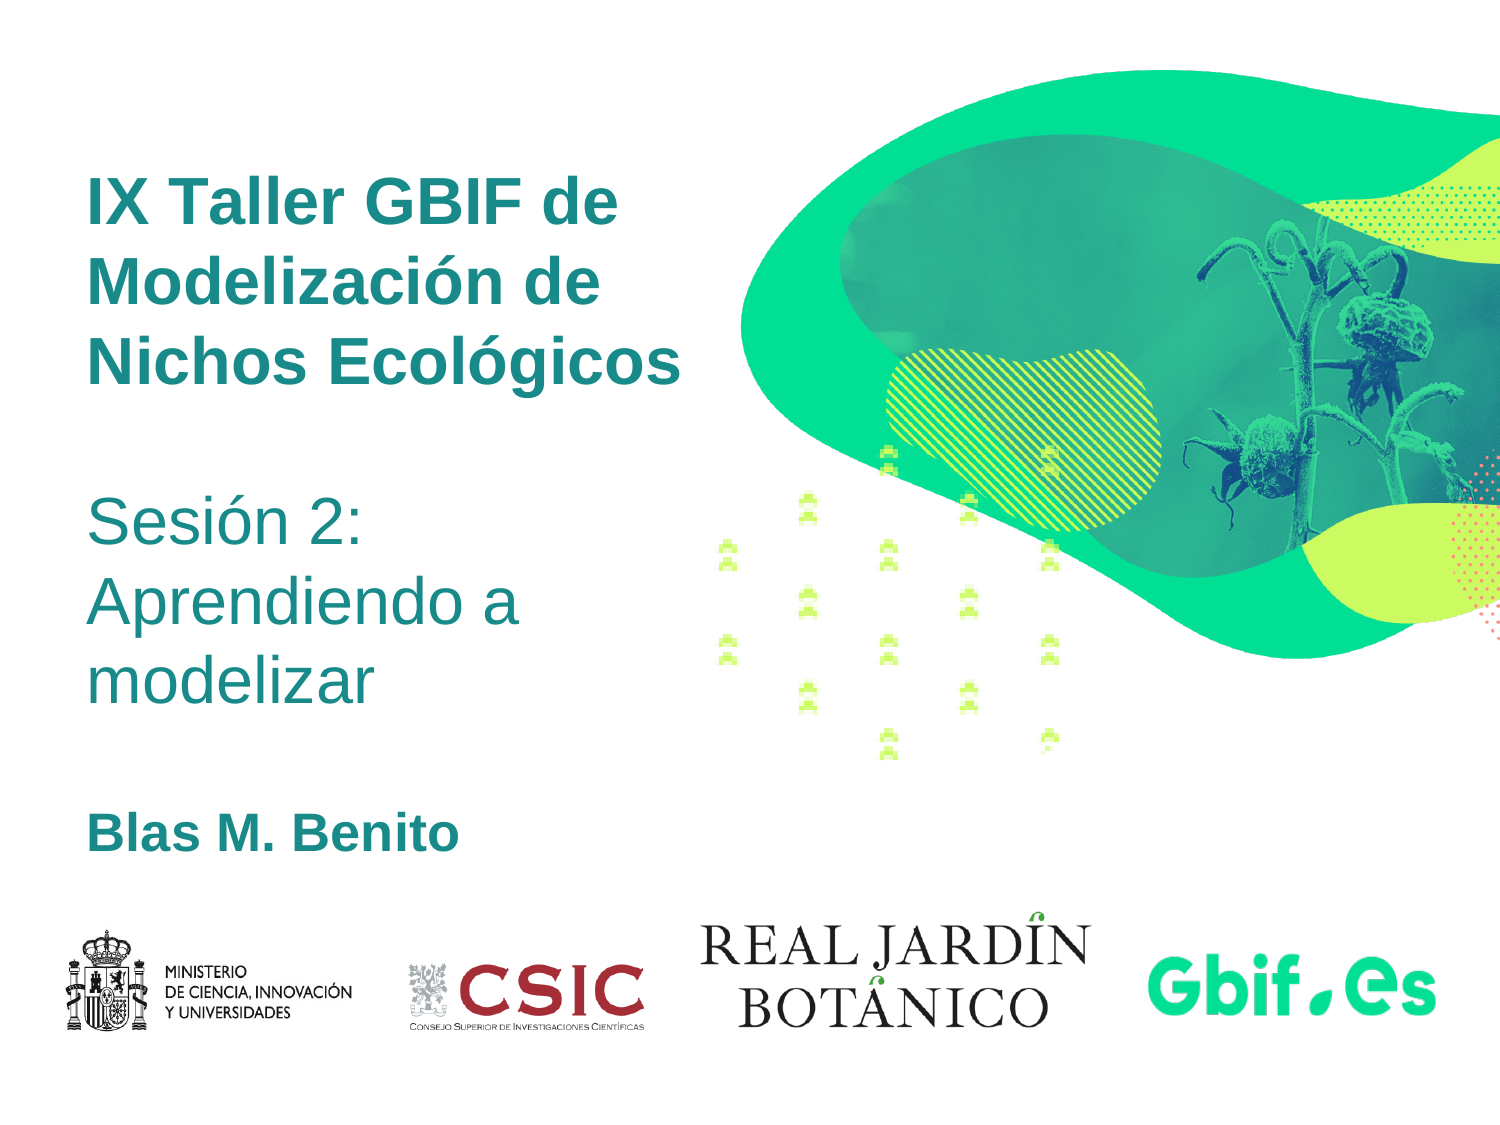

IX Taller GBIF de Modelización de
Nichos Ecológicos
Sesión 2:
Aprendiendo a modelizar
Blas M. Benito